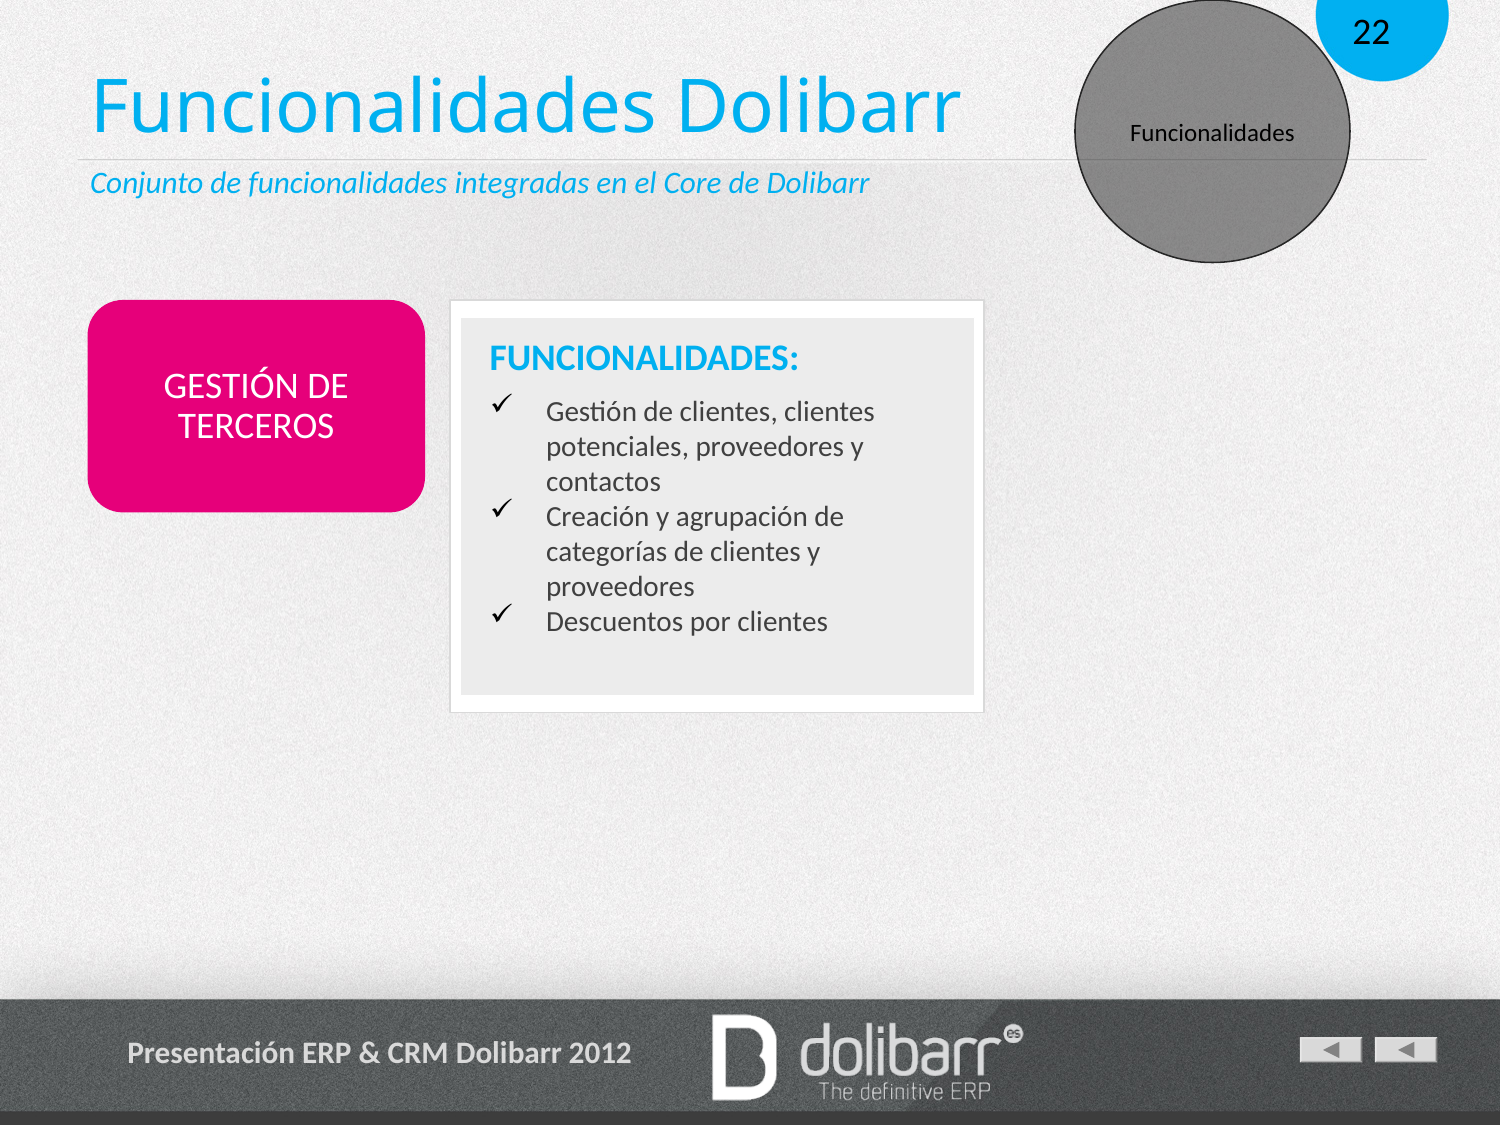

Funcionalidades
# Funcionalidades Dolibarr
Conjunto de funcionalidades integradas en el Core de Dolibarr
GESTIÓN DE TERCEROS
FUNCIONALIDADES:
Gestión de clientes, clientes potenciales, proveedores y contactos
Creación y agrupación de categorías de clientes y proveedores
Descuentos por clientes
Presentación ERP & CRM Dolibarr 2012